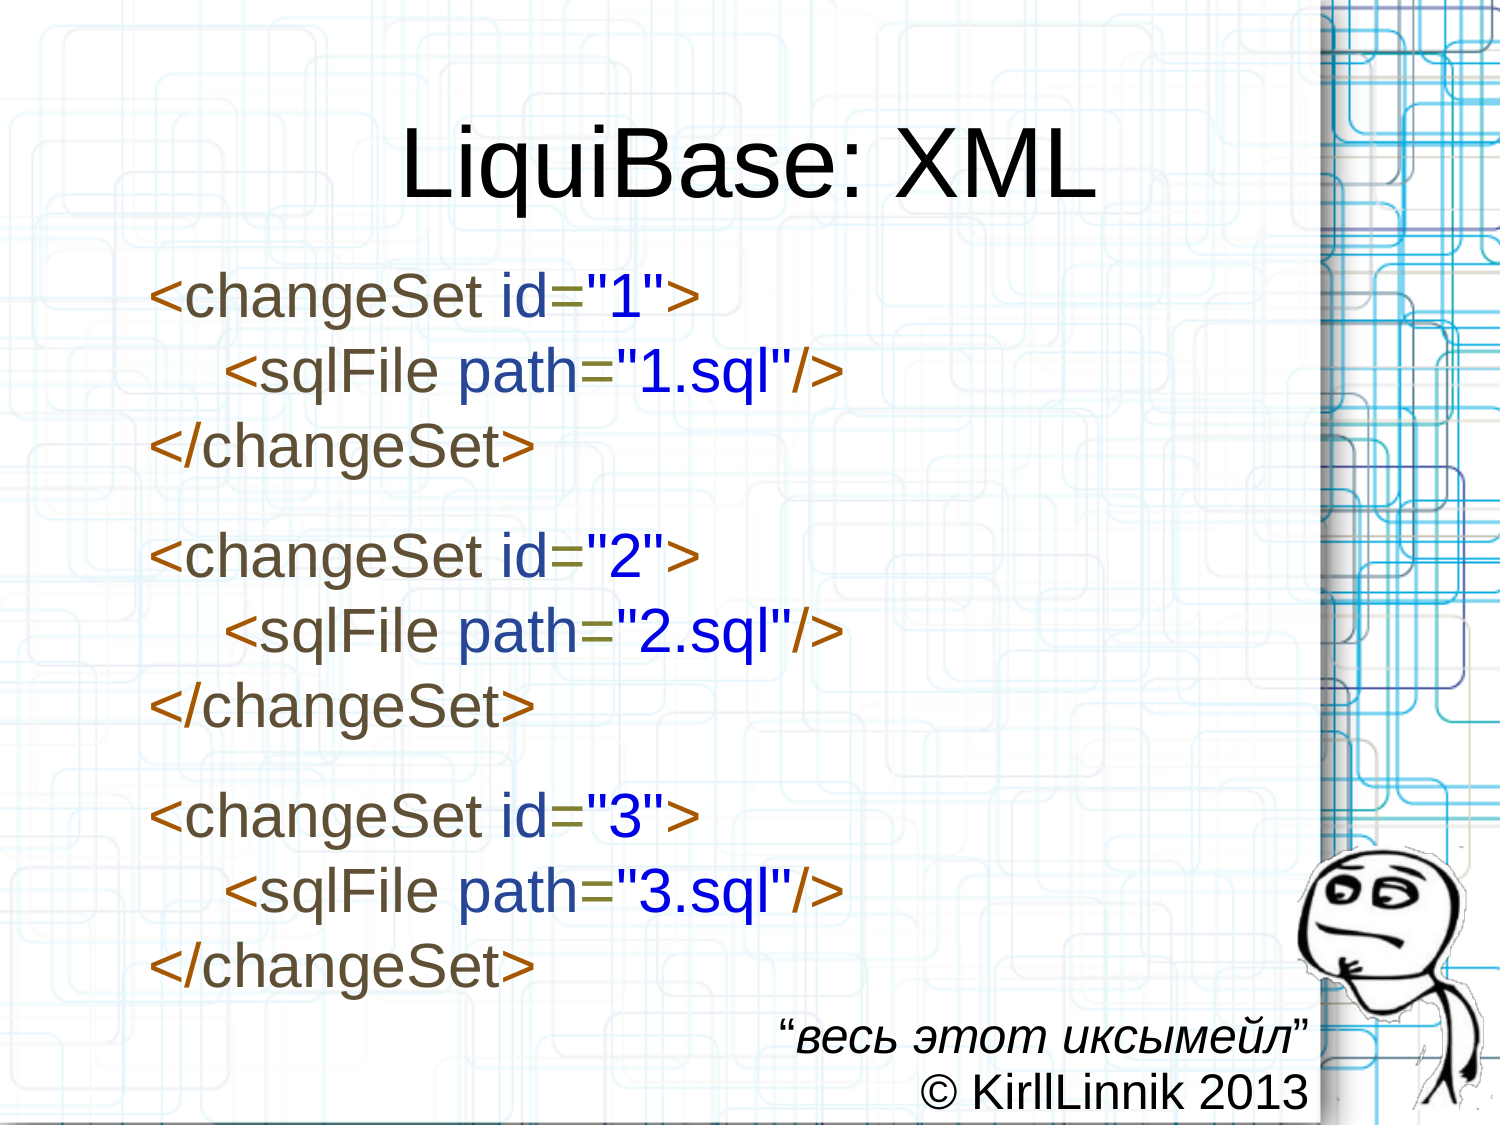

# LiquiBase: XML
<changeSet id="1">
<sqlFile path="1.sql"/>
</changeSet>
<changeSet id="2">
<sqlFile path="2.sql"/>
</changeSet>
<changeSet id="3">
<sqlFile path="3.sql"/>
</changeSet>
“весь этот иксымейл”
© KirllLinnik 2013